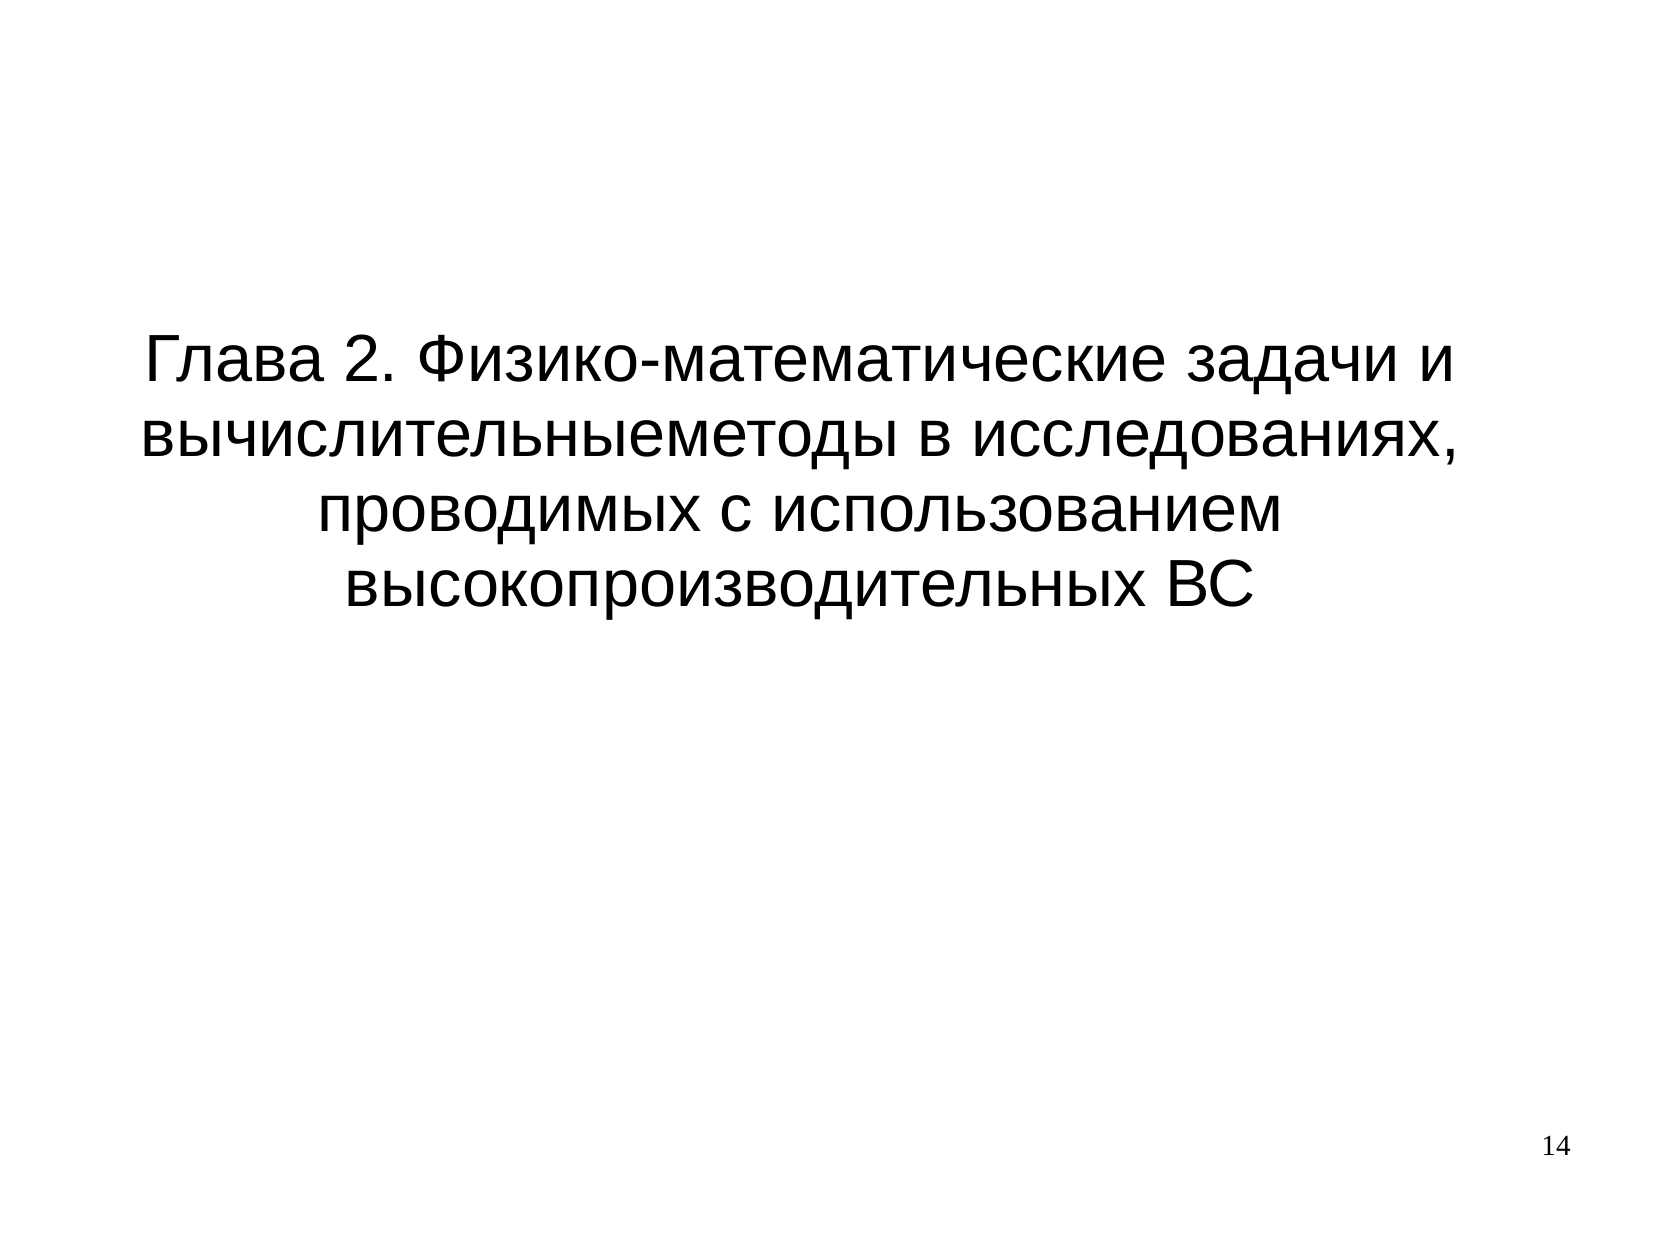

Глава 2. Физико-математические задачи и вычислительныеметоды в исследованиях, проводимых с использованием высокопроизводительных ВС
14